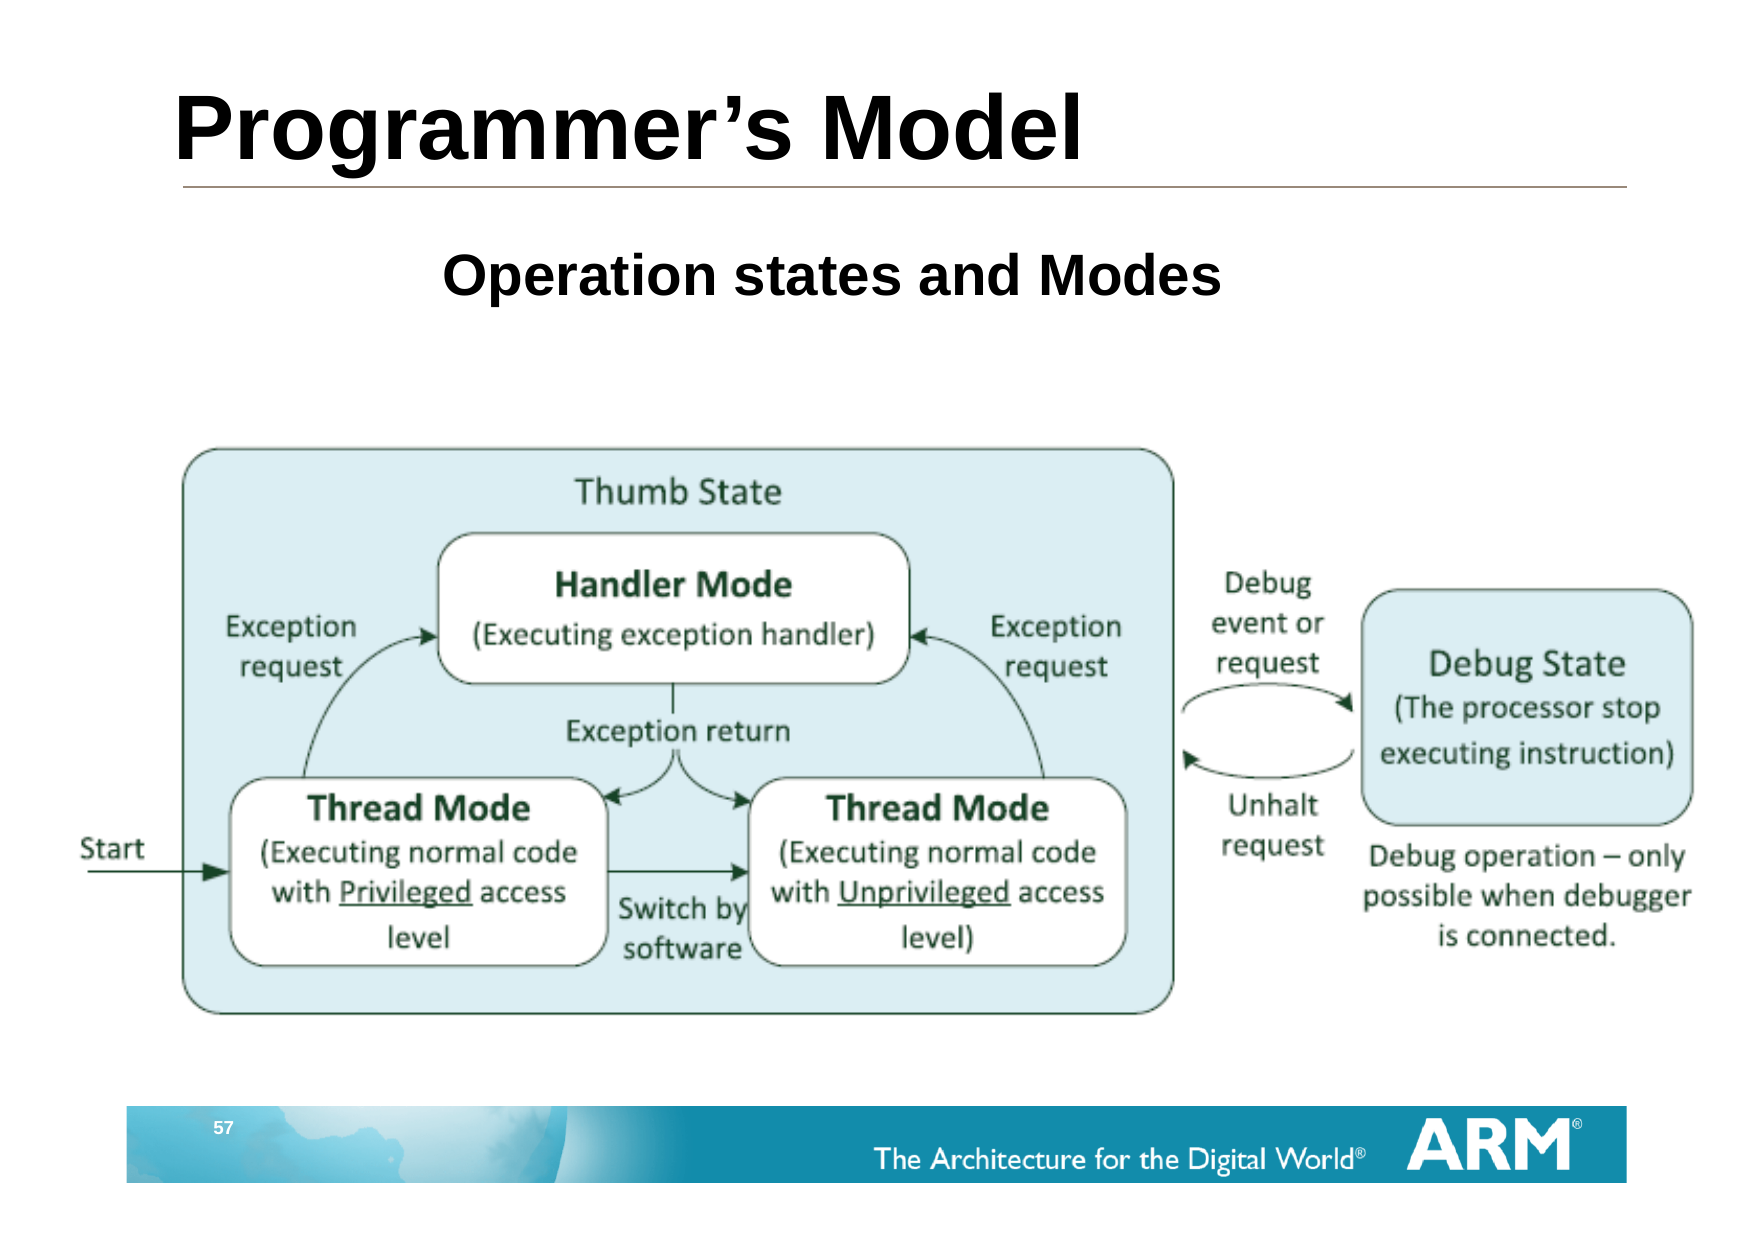

# Programmer’s Model
Operation states and Modes